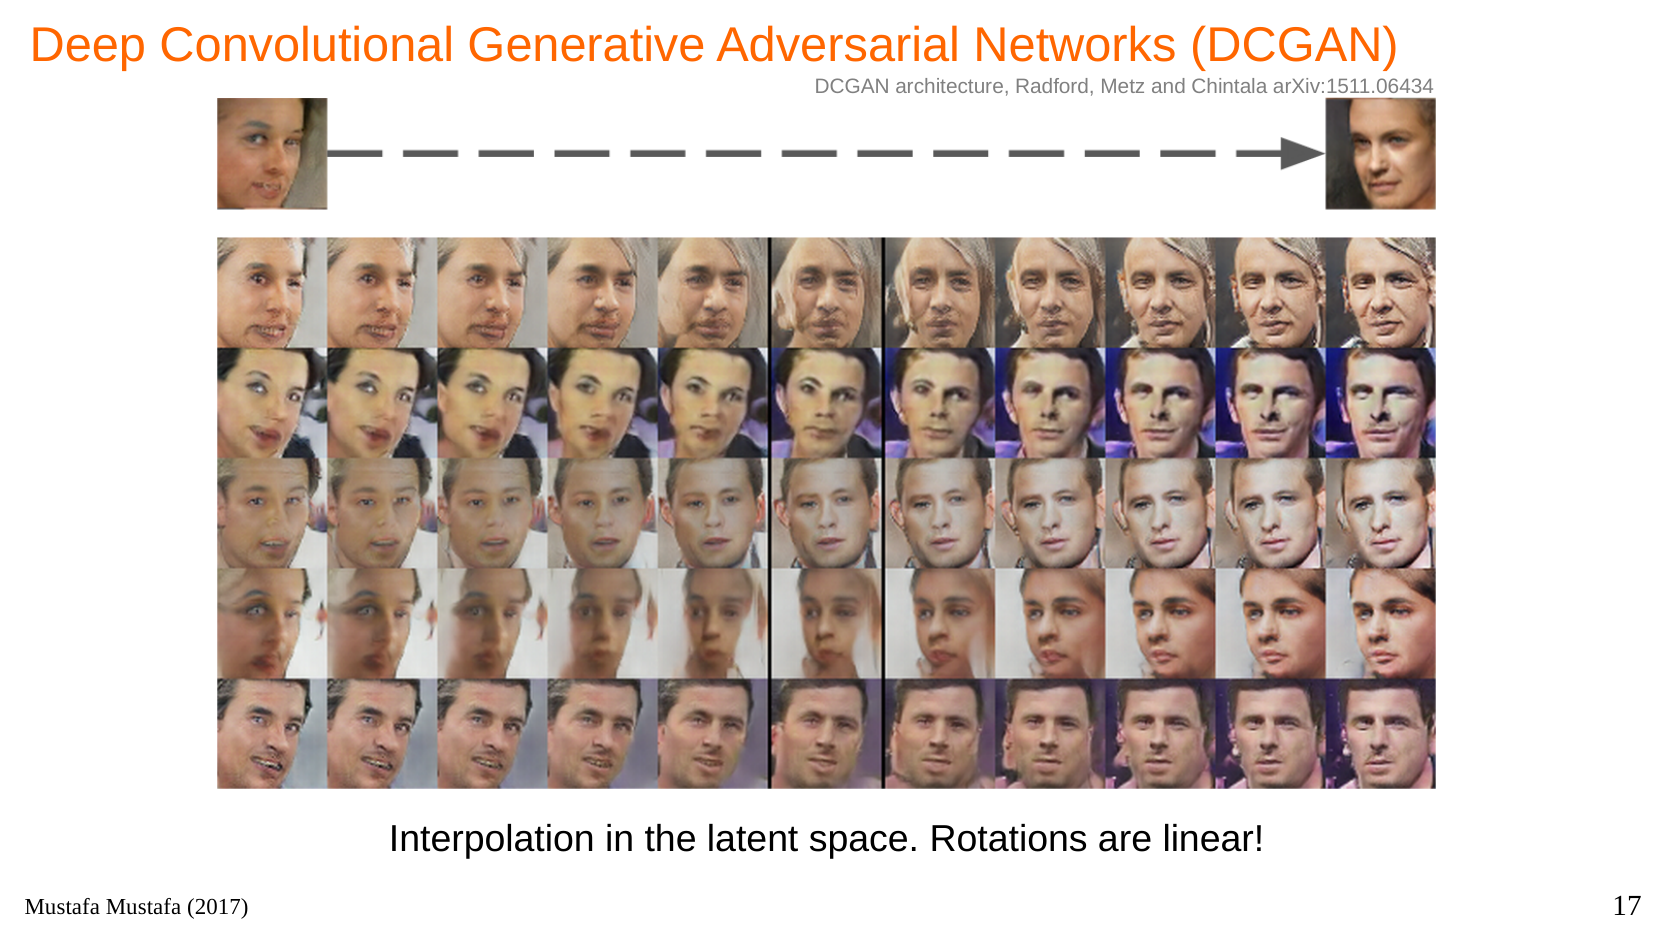

# Deep Convolutional Generative Adversarial Networks (DCGAN)
DCGAN architecture, Radford, Metz and Chintala arXiv:1511.06434
Interpolation in the latent space. Rotations are linear!
17
Mustafa Mustafa (2017)